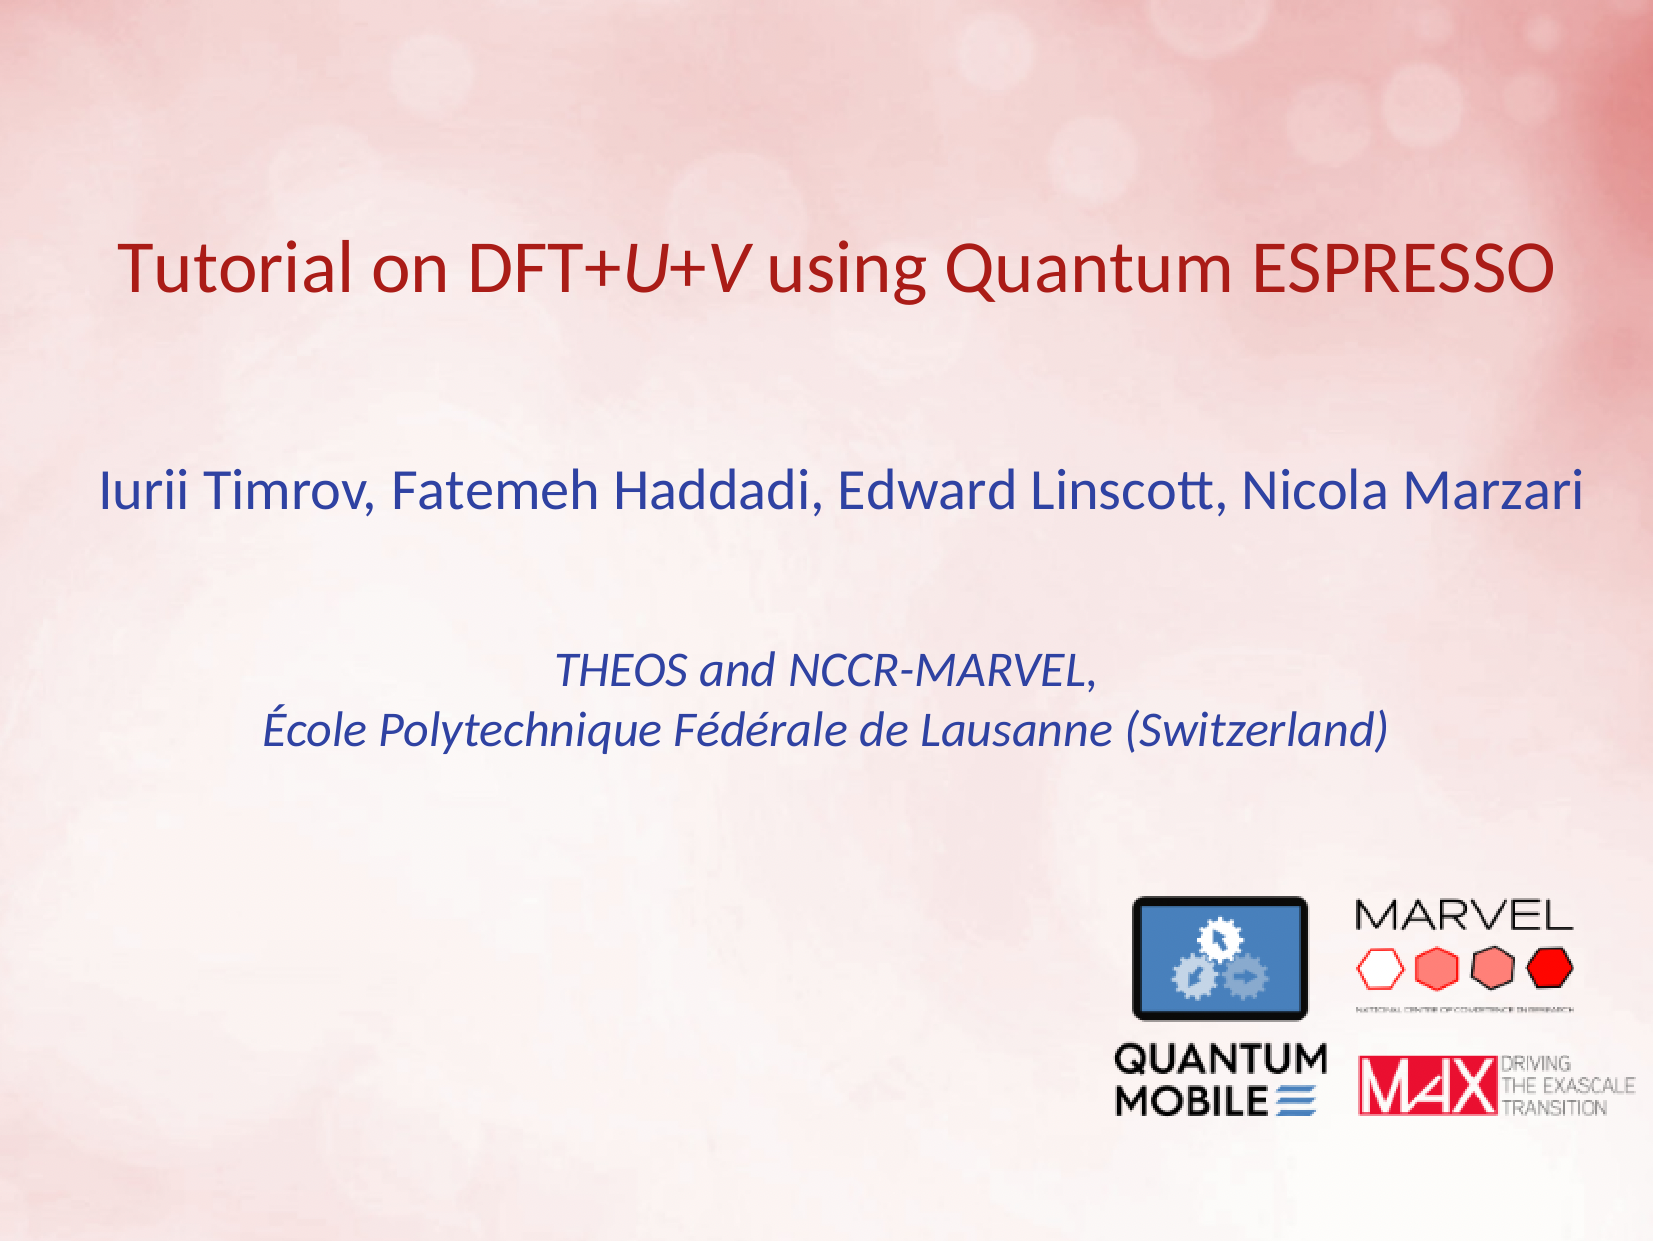

Tutorial on DFT+U+V using Quantum ESPRESSO
Iurii Timrov, Fatemeh Haddadi, Edward Linscott, Nicola Marzari
THEOS and NCCR-MARVEL,
École Polytechnique Fédérale de Lausanne (Switzerland)